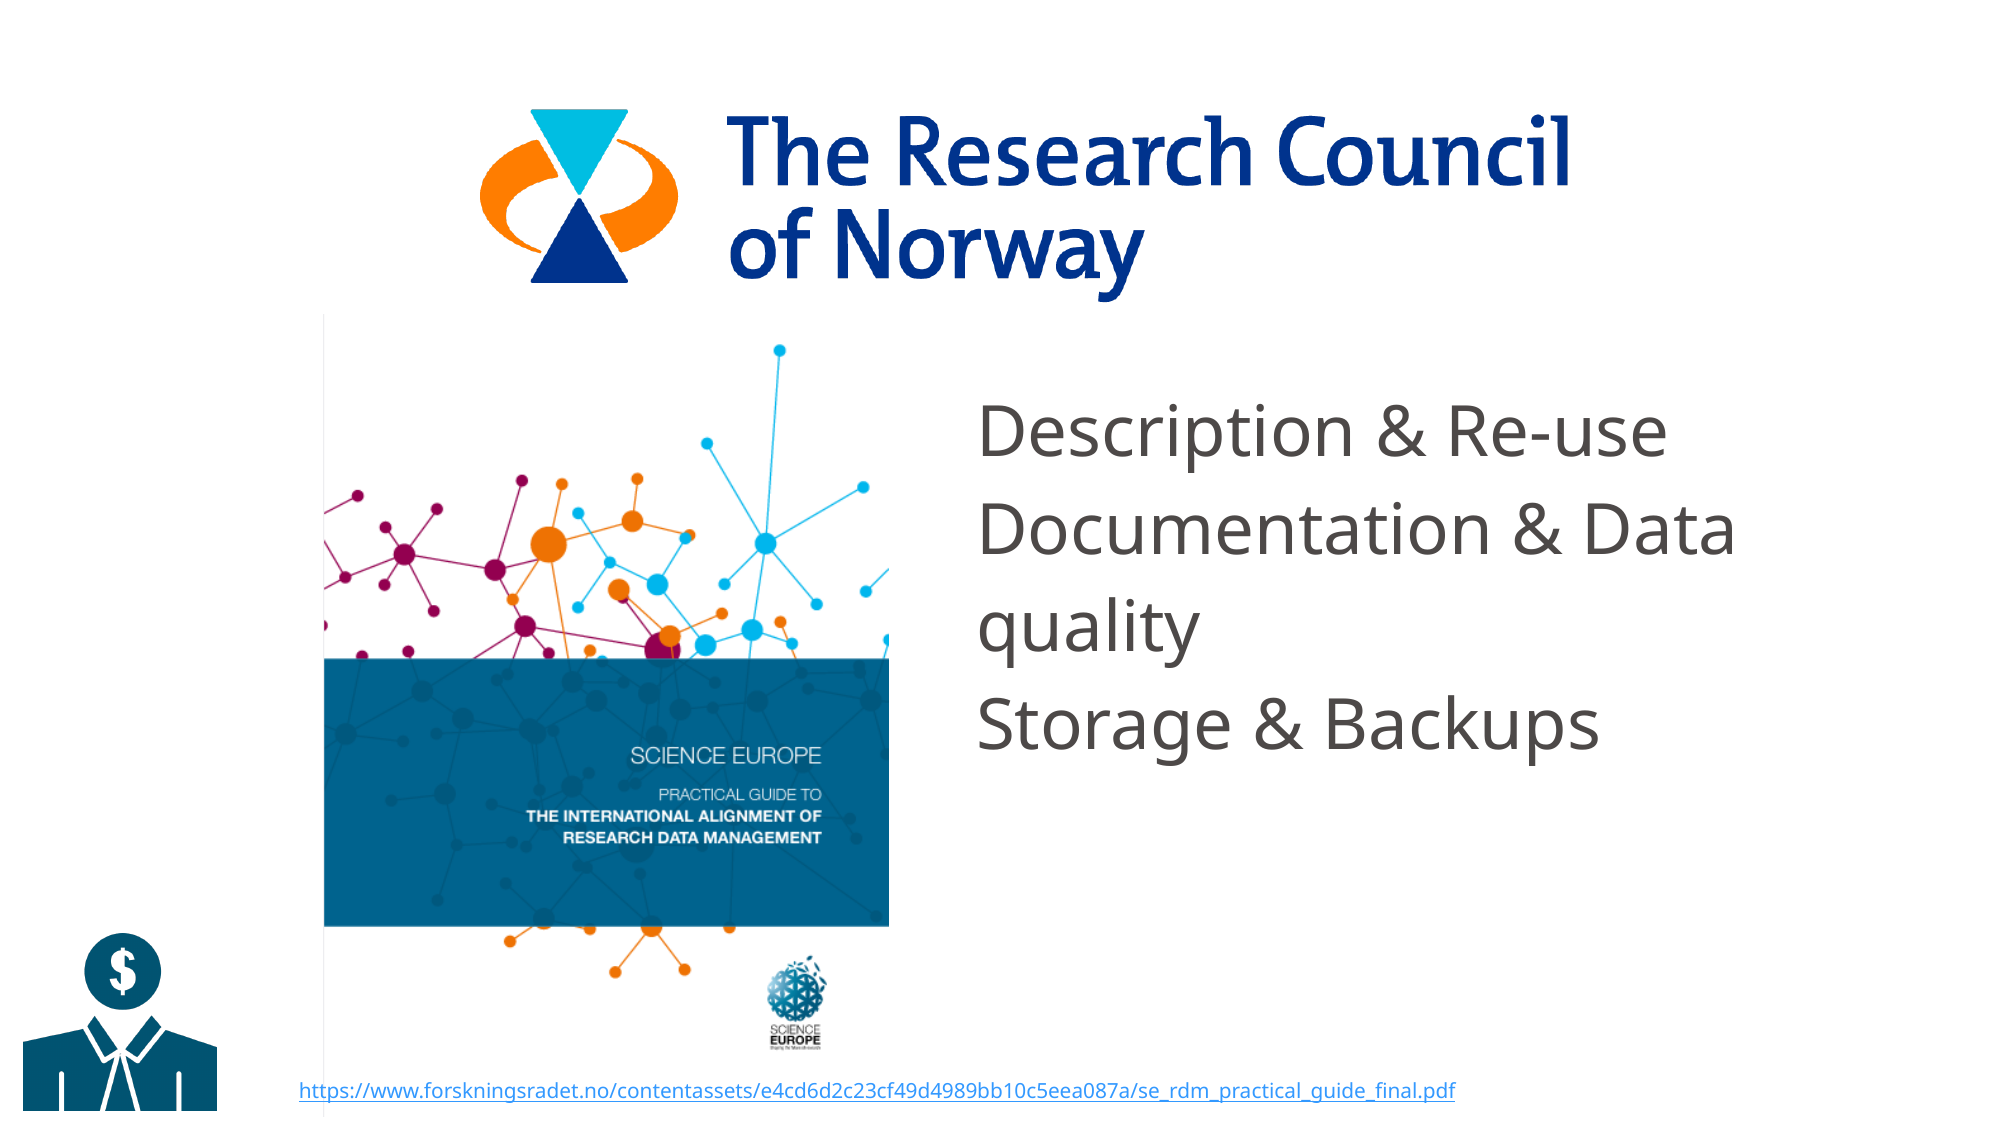

Description & Re-use
Documentation & Data quality
Storage & Backups
https://www.forskningsradet.no/contentassets/e4cd6d2c23cf49d4989bb10c5eea087a/se_rdm_practical_guide_final.pdf